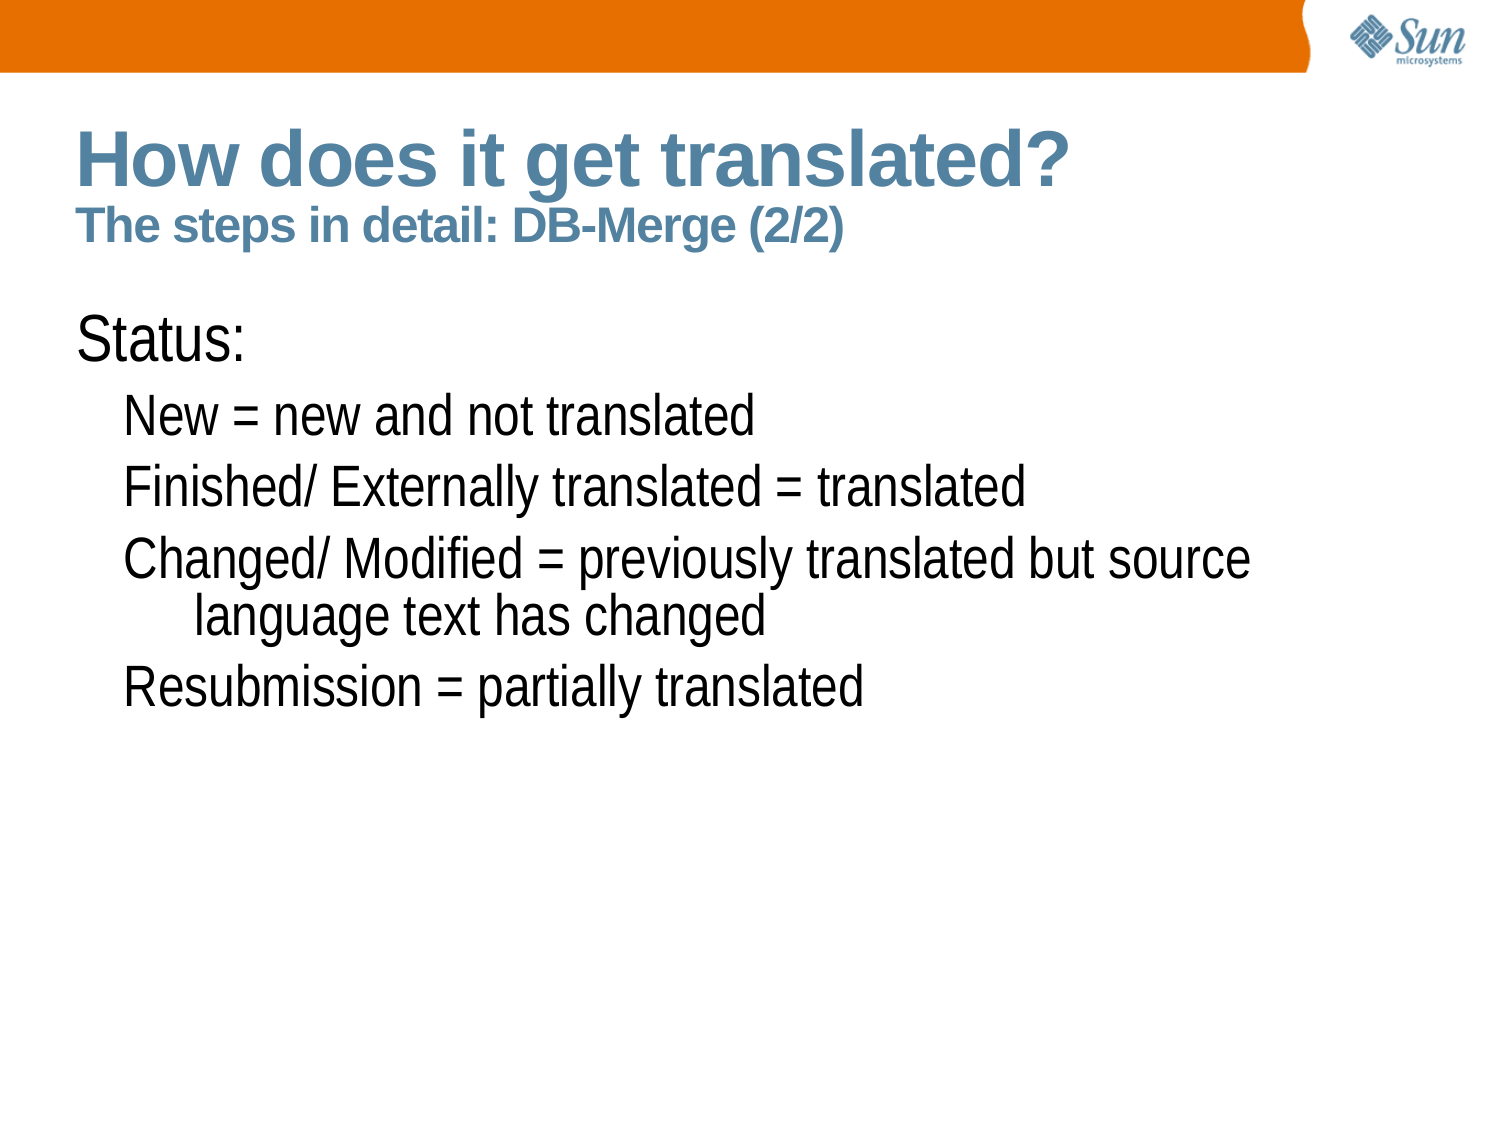

# How does it get translated? The steps in detail: DB-Merge (2/2)
Status:
New = new and not translated
Finished/ Externally translated = translated
Changed/ Modified = previously translated but source language text has changed
Resubmission = partially translated